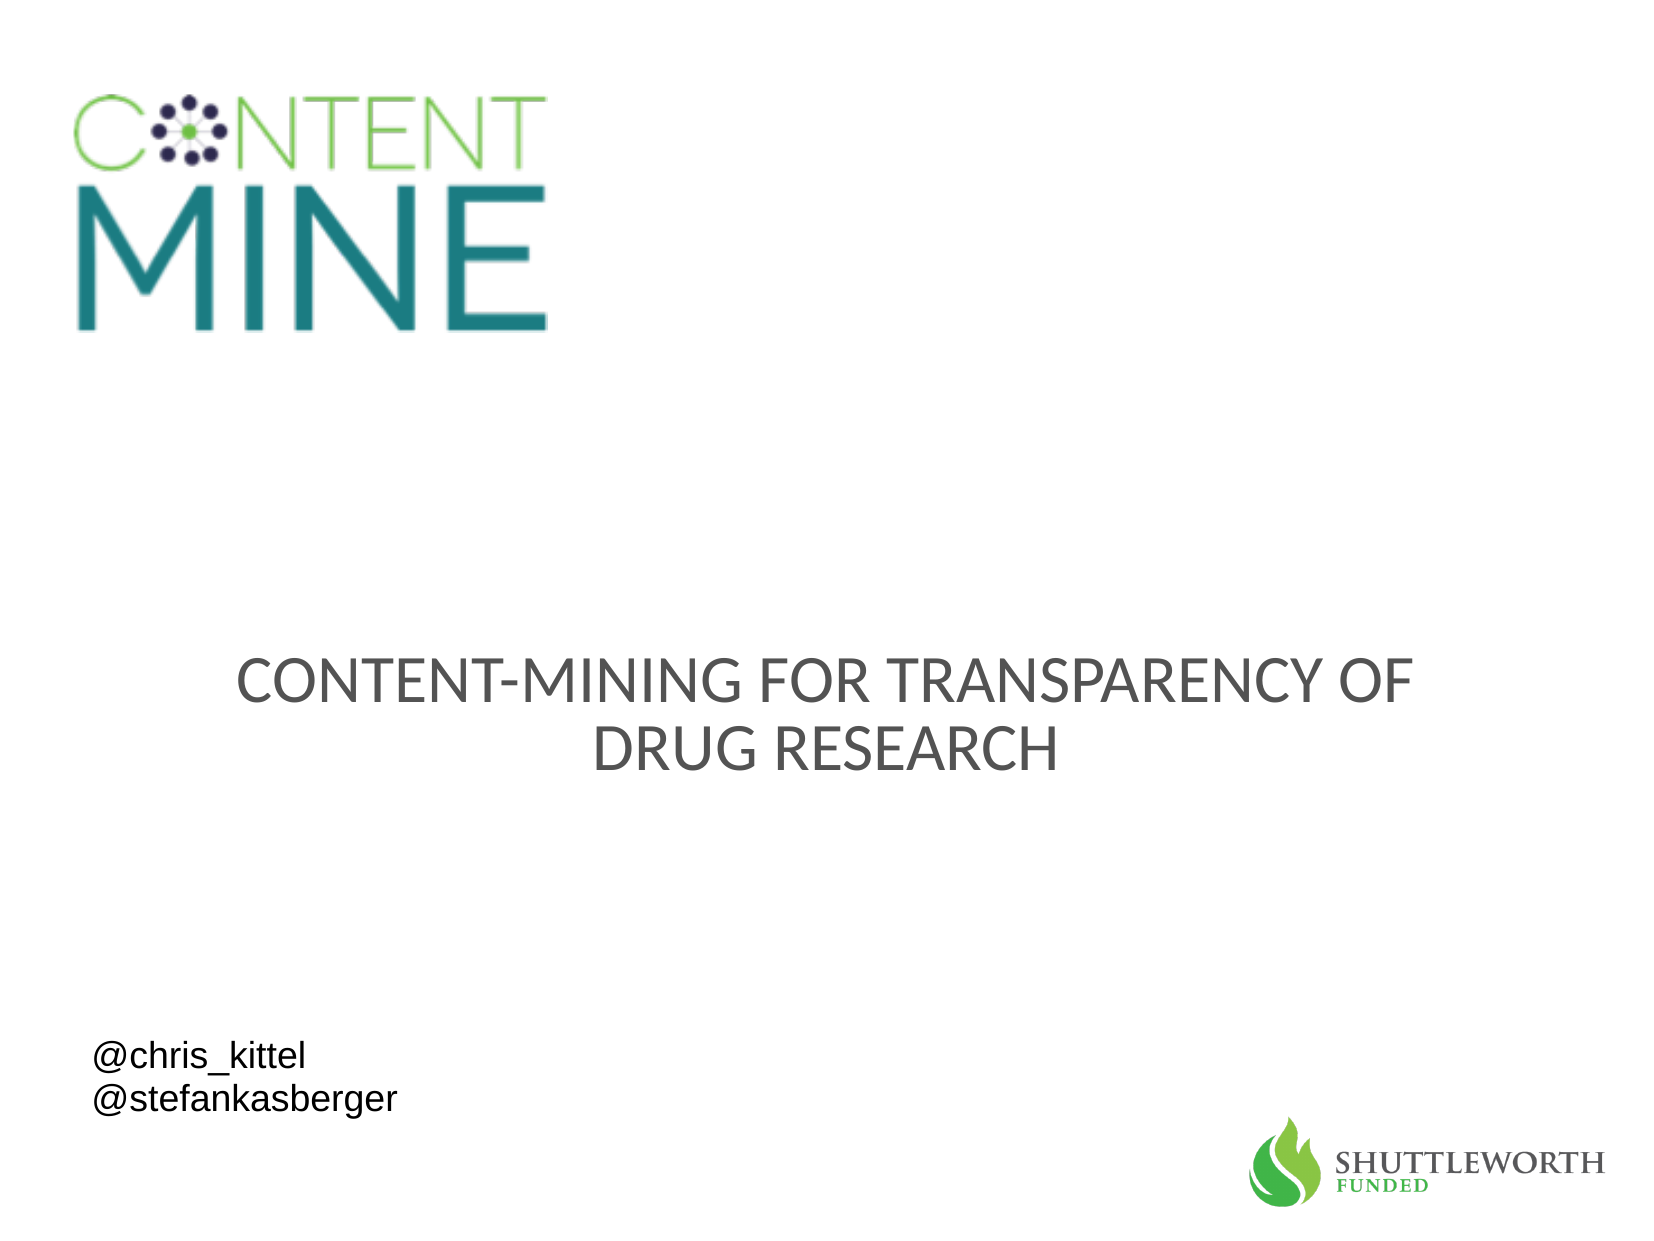

# CONTENT-MINING FOR TRANSPARENCY OF DRUG RESEARCH
@chris_kittel
@stefankasberger